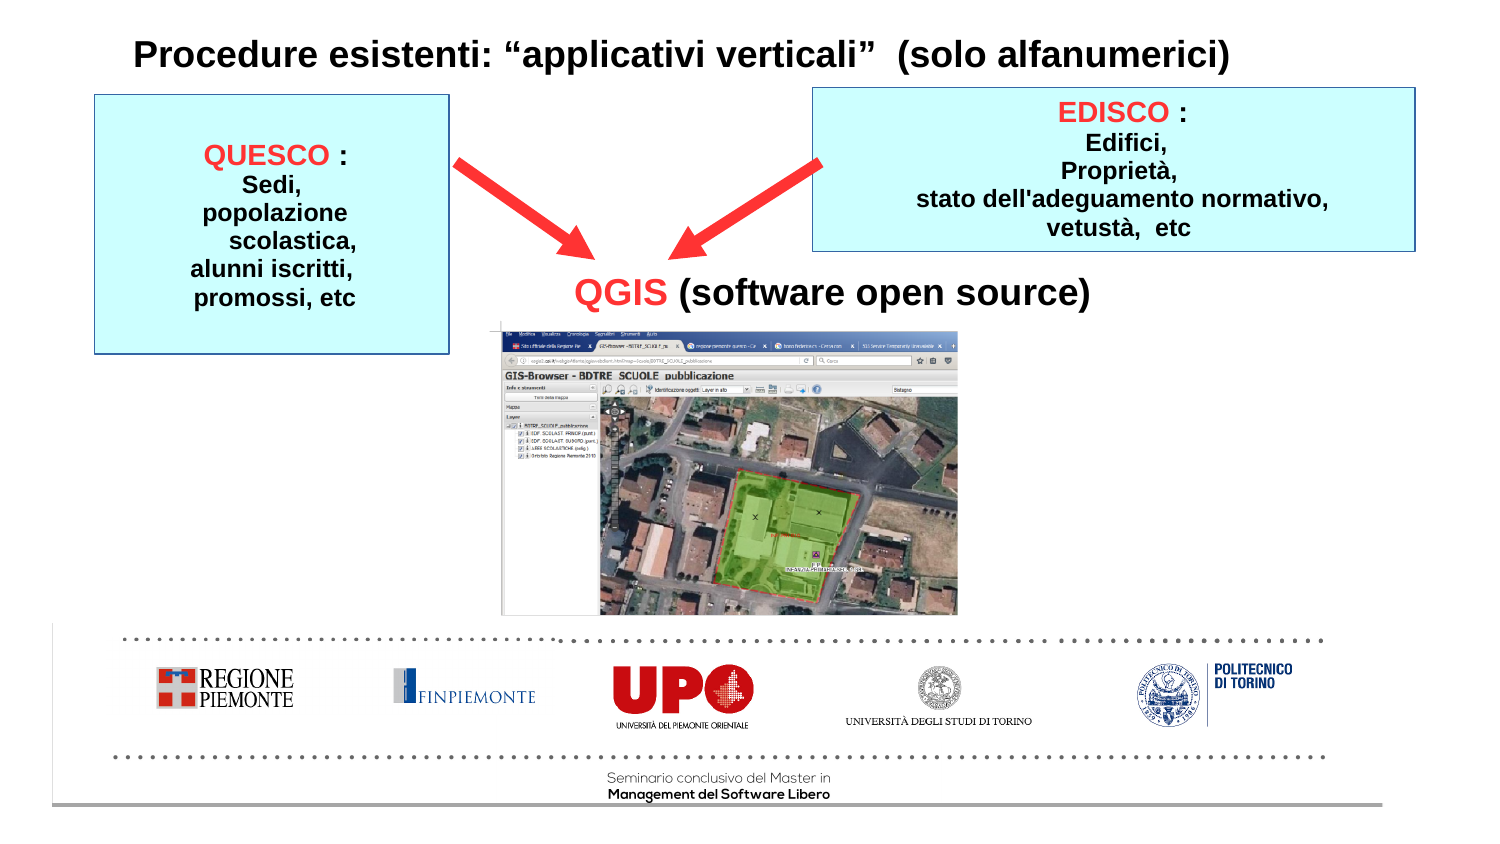

Procedure esistenti: “applicativi verticali” (solo alfanumerici)
EDISCO :
 Edifici,
Proprietà,
stato dell'adeguamento normativo,
vetustà, etc
 QUESCO :
Sedi,
popolazione scolastica,
alunni iscritti,
 promossi, etc
 QGIS (software open source)